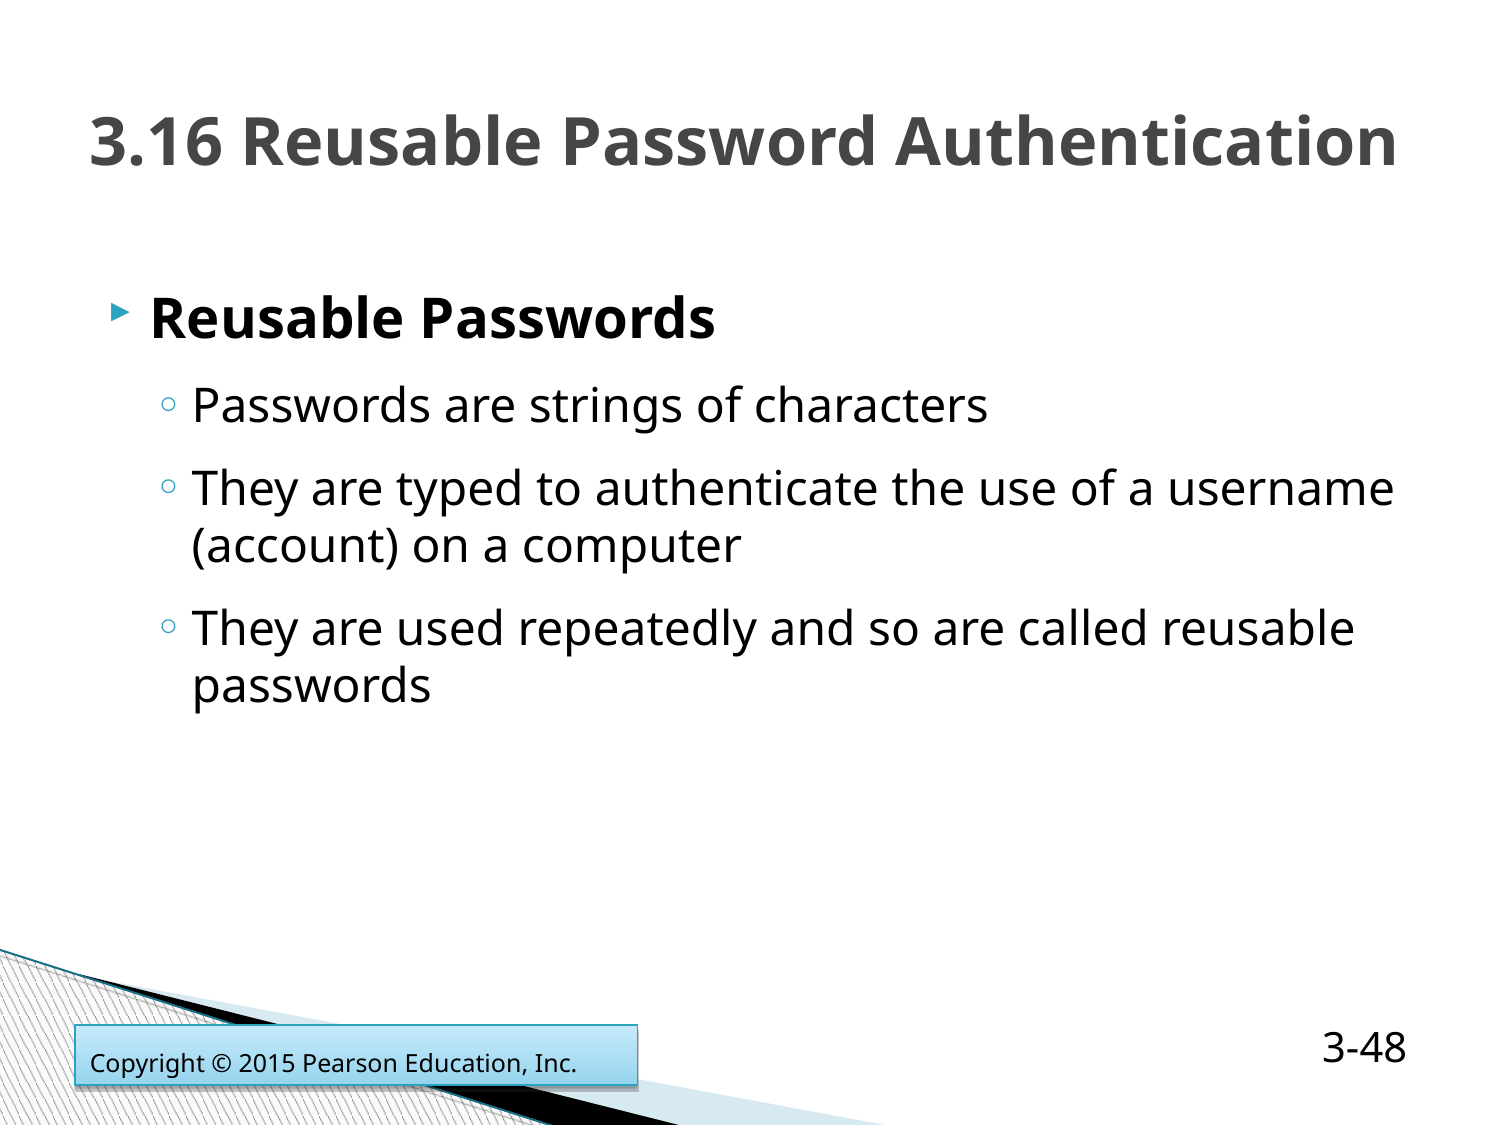

3.16 Reusable Password Authentication
# Reusable Passwords
Passwords are strings of characters
They are typed to authenticate the use of a username (account) on a computer
They are used repeatedly and so are called reusable passwords
Copyright © 2015 Pearson Education, Inc.